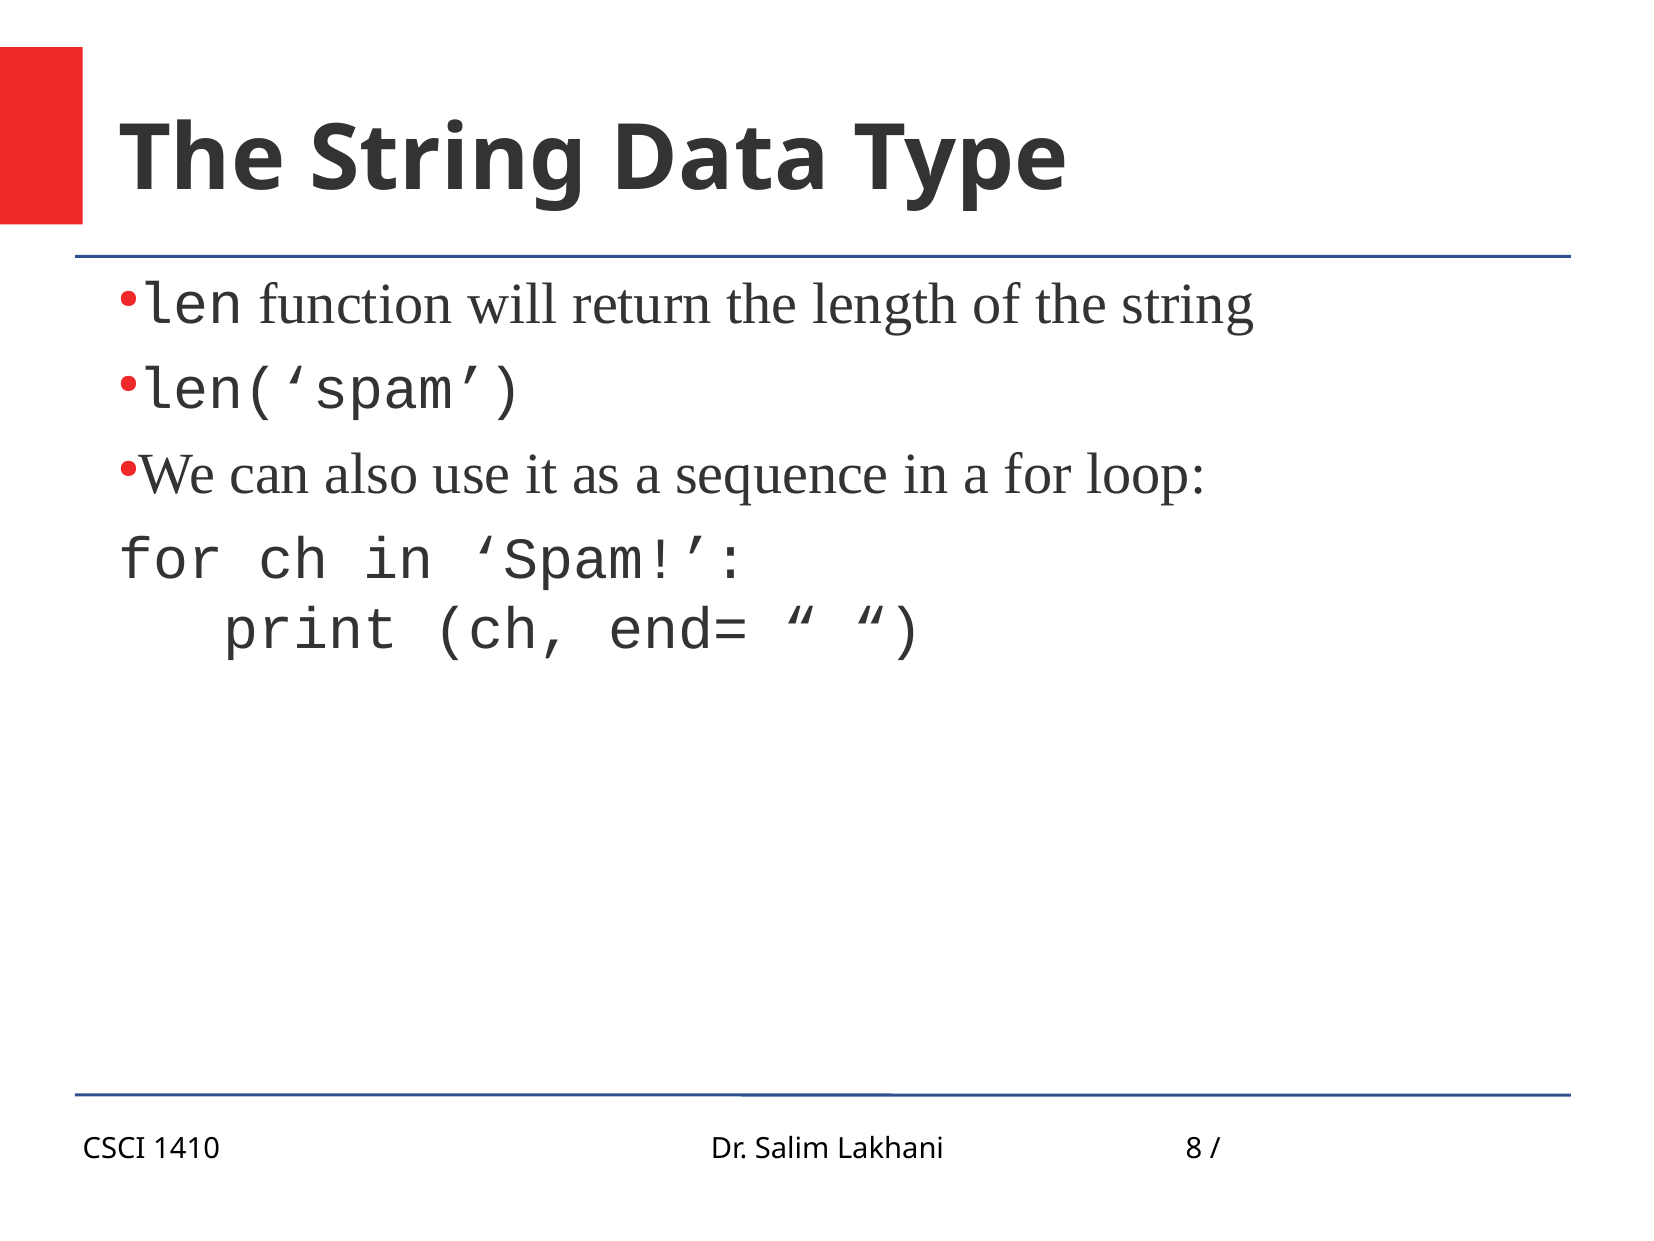

# The String Data Type
len function will return the length of the string
len(‘spam’)
We can also use it as a sequence in a for loop:
for ch in ‘Spam!’:
 print (ch, end= “ “)
CSCI 1410
Dr. Salim Lakhani